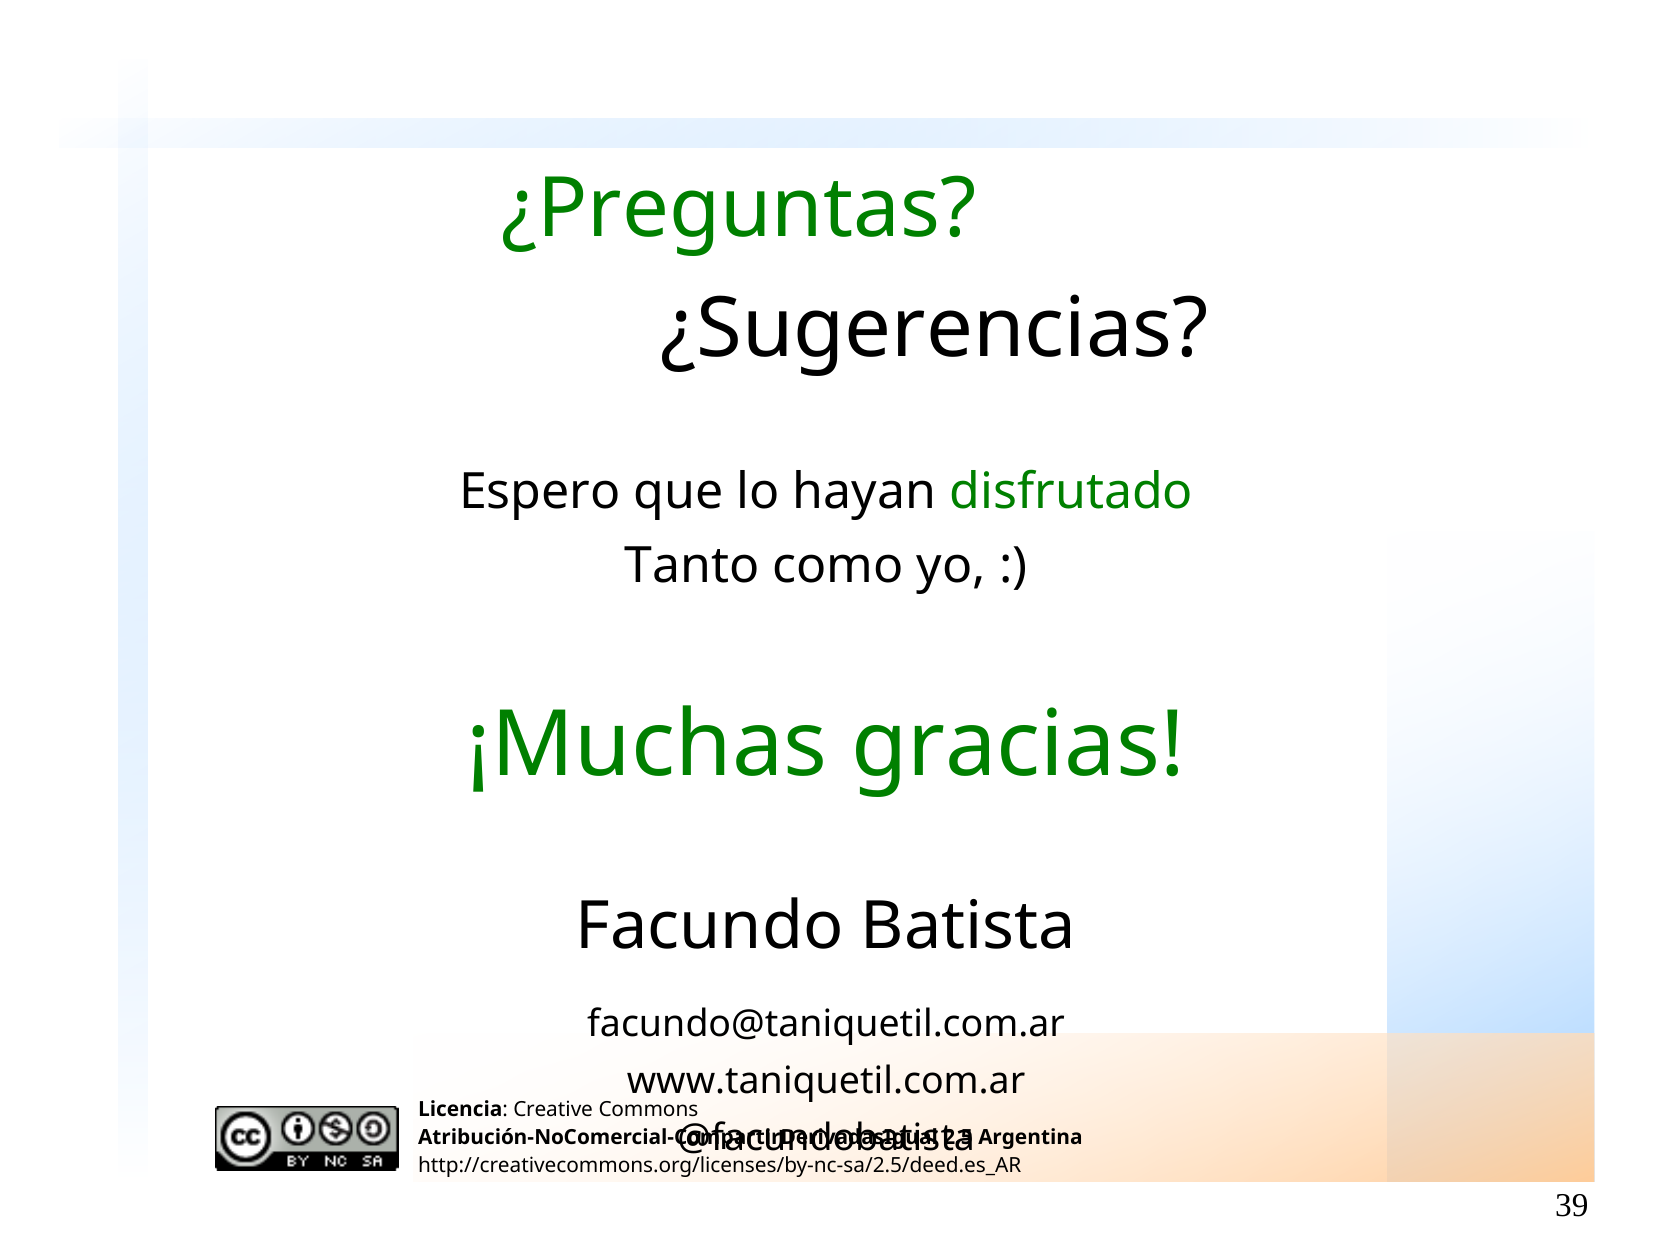

¿Preguntas?
 ¿Sugerencias?
Espero que lo hayan disfrutado
Tanto como yo, :)
¡Muchas gracias!
Facundo Batista
facundo@taniquetil.com.ar
www.taniquetil.com.ar
@facundobatista
Licencia: Creative Commons
Atribución-NoComercial-CompartirDerivadasIgual 2.5 Argentina
http://creativecommons.org/licenses/by-nc-sa/2.5/deed.es_AR